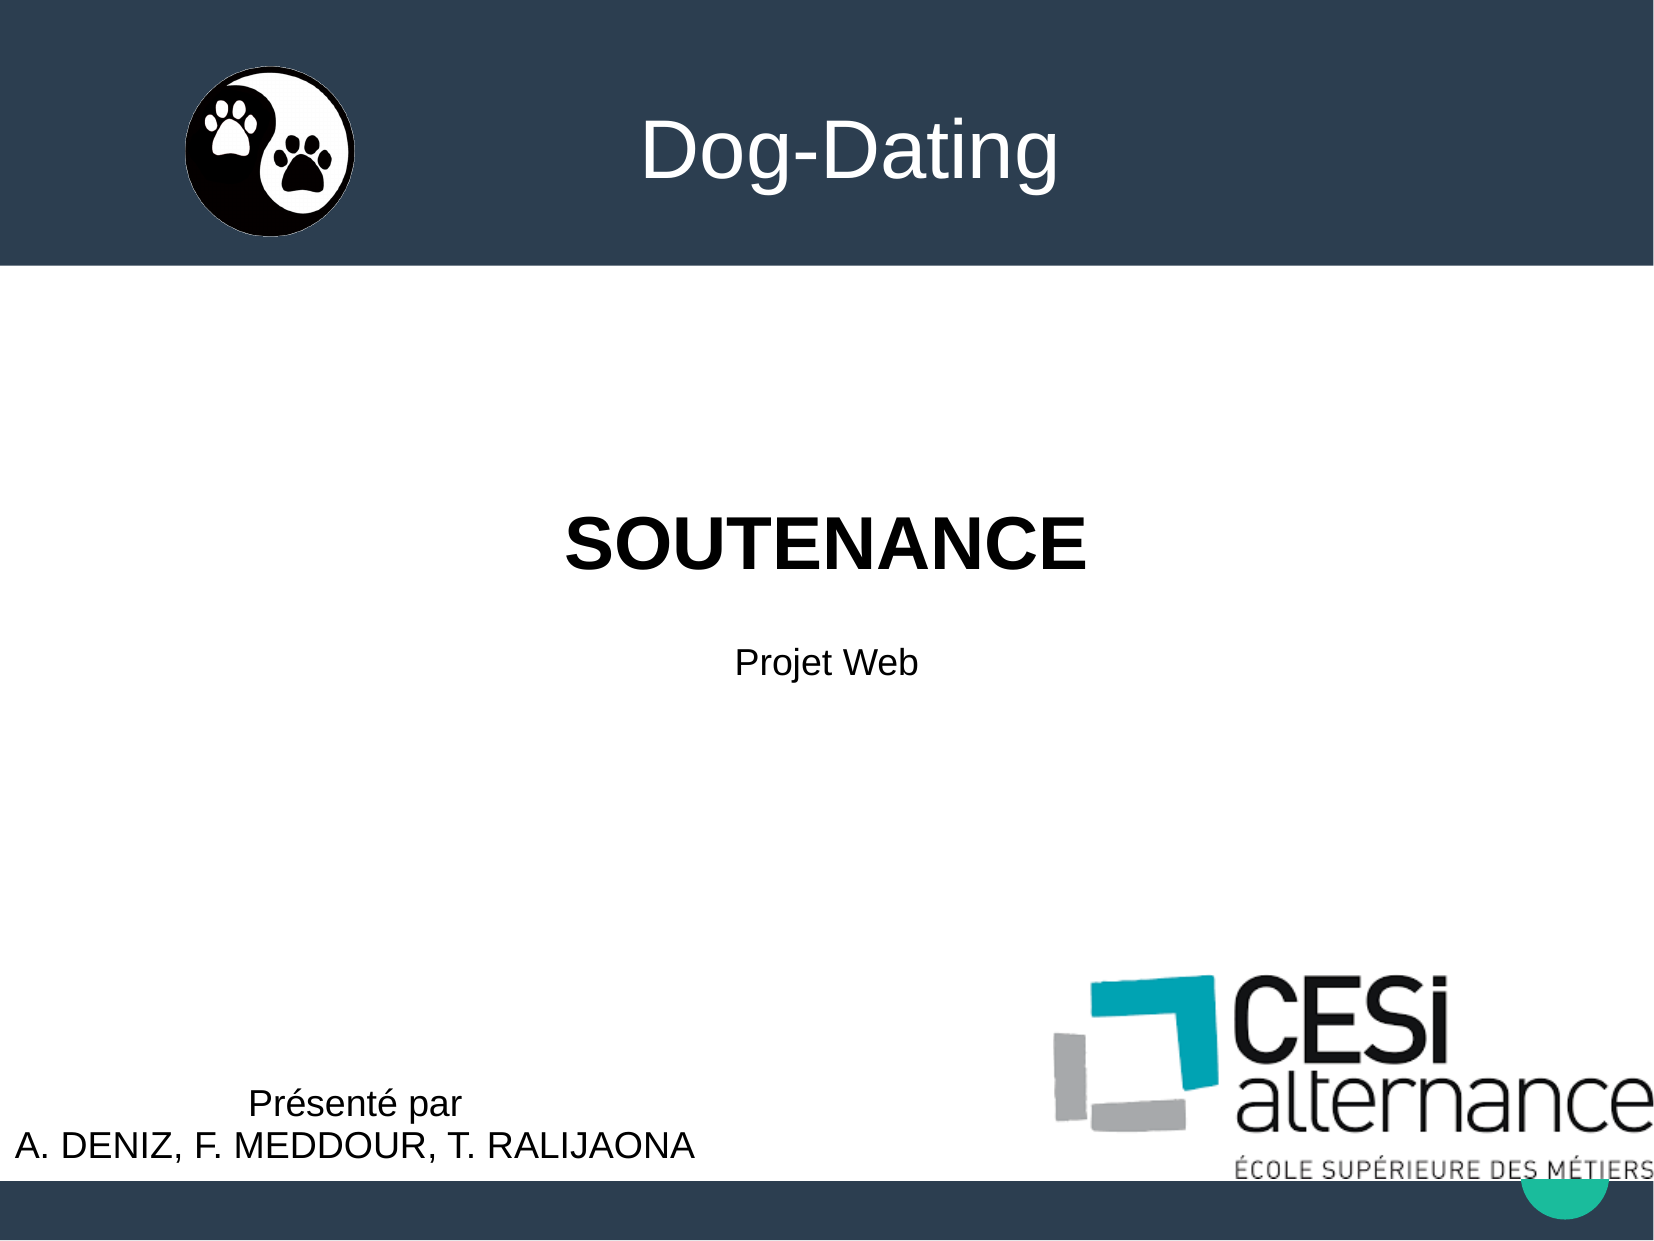

Dog-Dating
SOUTENANCE
Projet Web
Présenté par
A. DENIZ, F. MEDDOUR, T. RALIJAONA